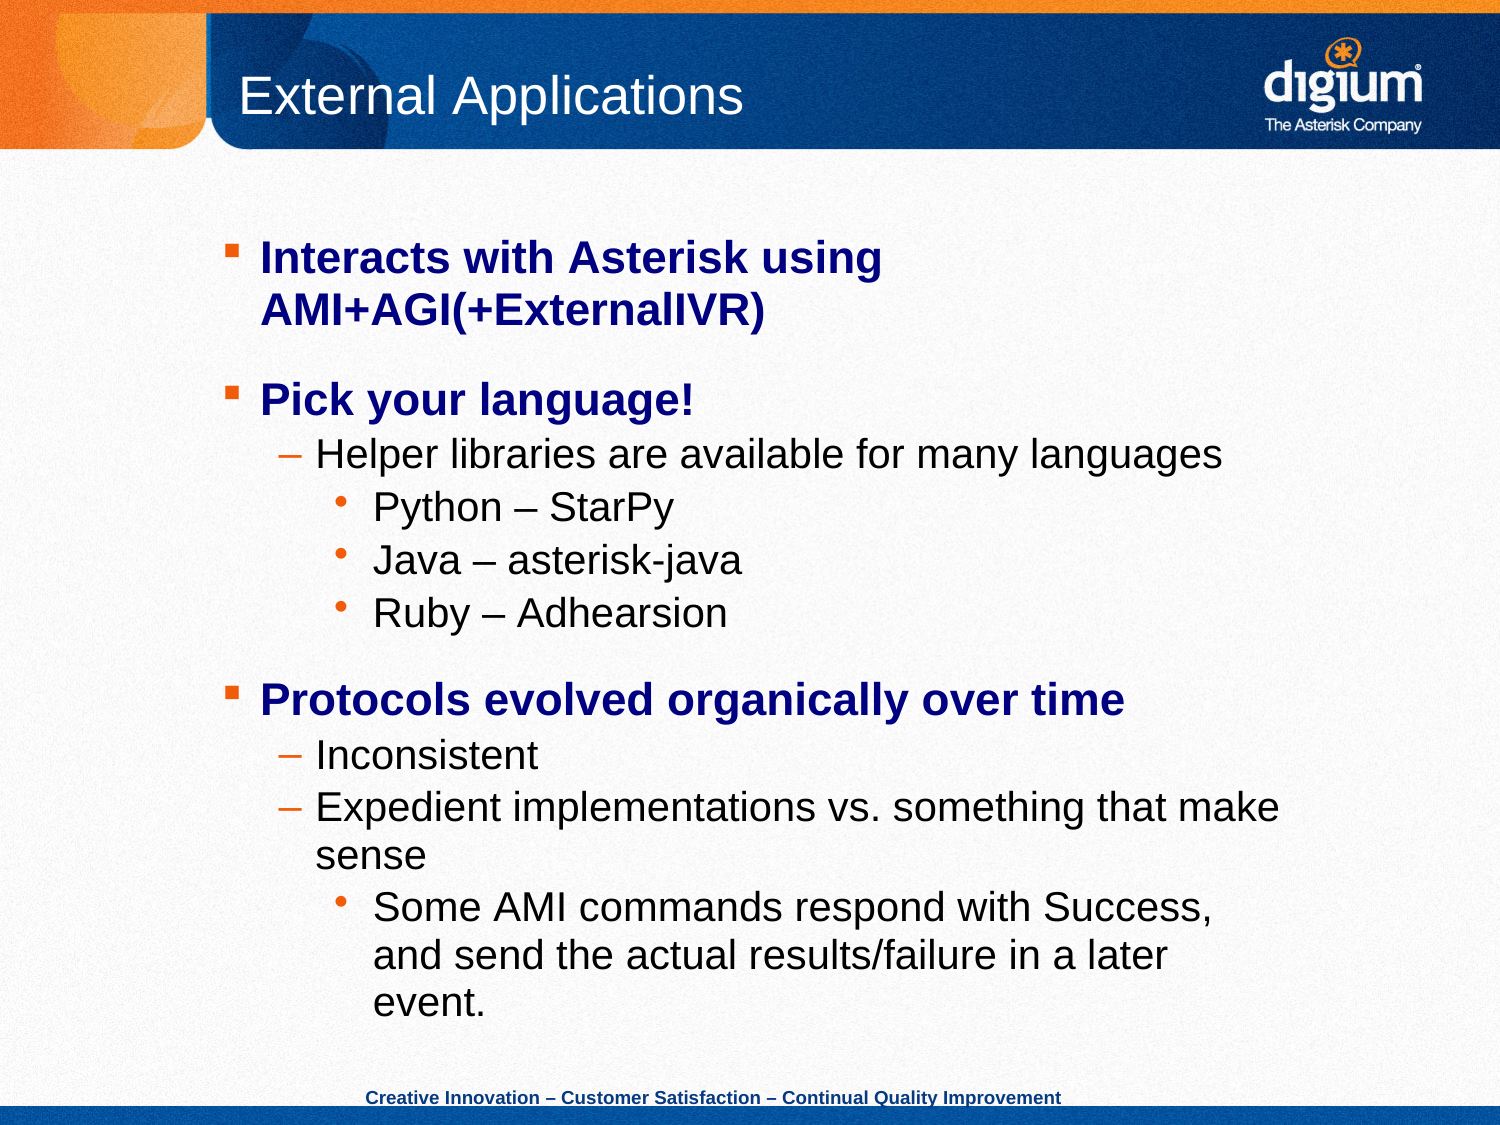

# External Applications
Interacts with Asterisk using AMI+AGI(+ExternalIVR)
Pick your language!
Helper libraries are available for many languages
Python – StarPy
Java – asterisk-java
Ruby – Adhearsion
Protocols evolved organically over time
Inconsistent
Expedient implementations vs. something that make sense
Some AMI commands respond with Success, and send the actual results/failure in a later event.